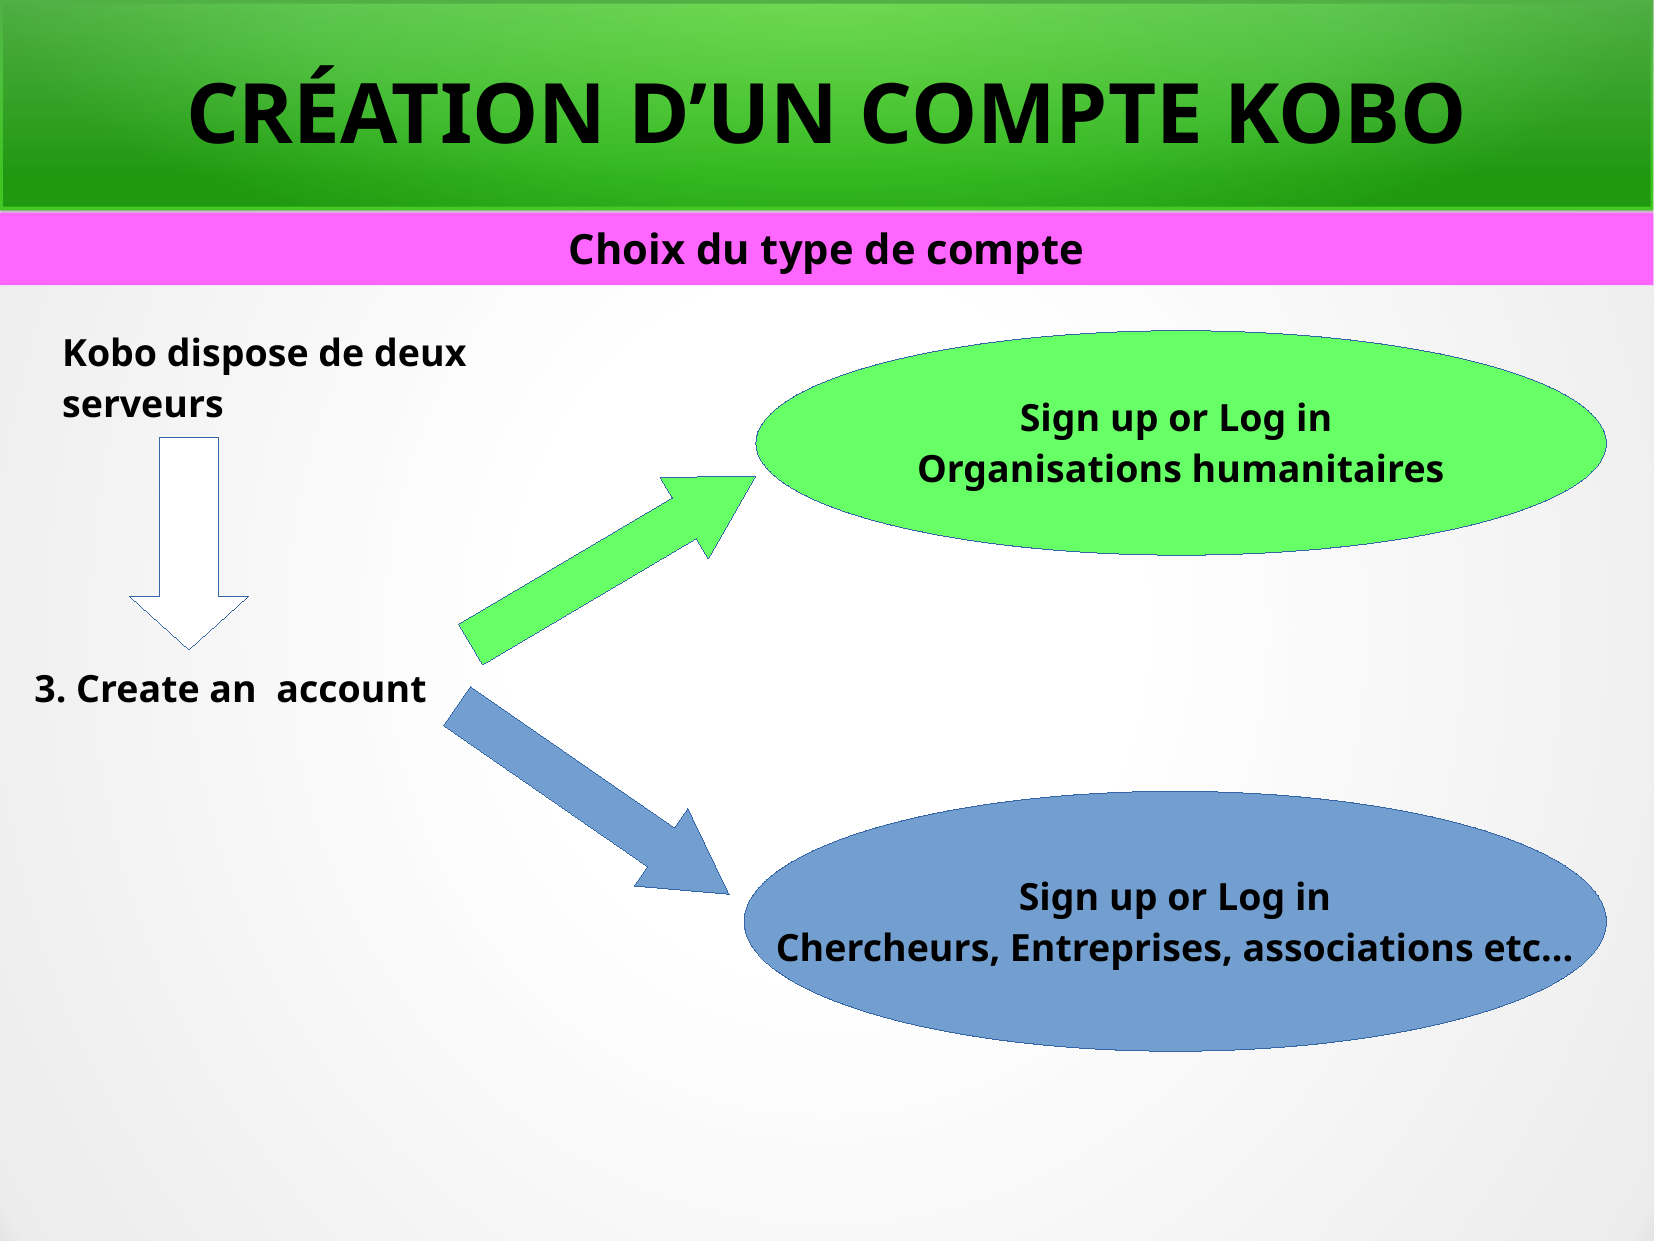

CRÉATION D’UN COMPTE KOBO
Choix du type de compte
Kobo dispose de deux serveurs
Sign up or Log in
Organisations humanitaires
3. Create an account
Sign up or Log in
Chercheurs, Entreprises, associations etc...